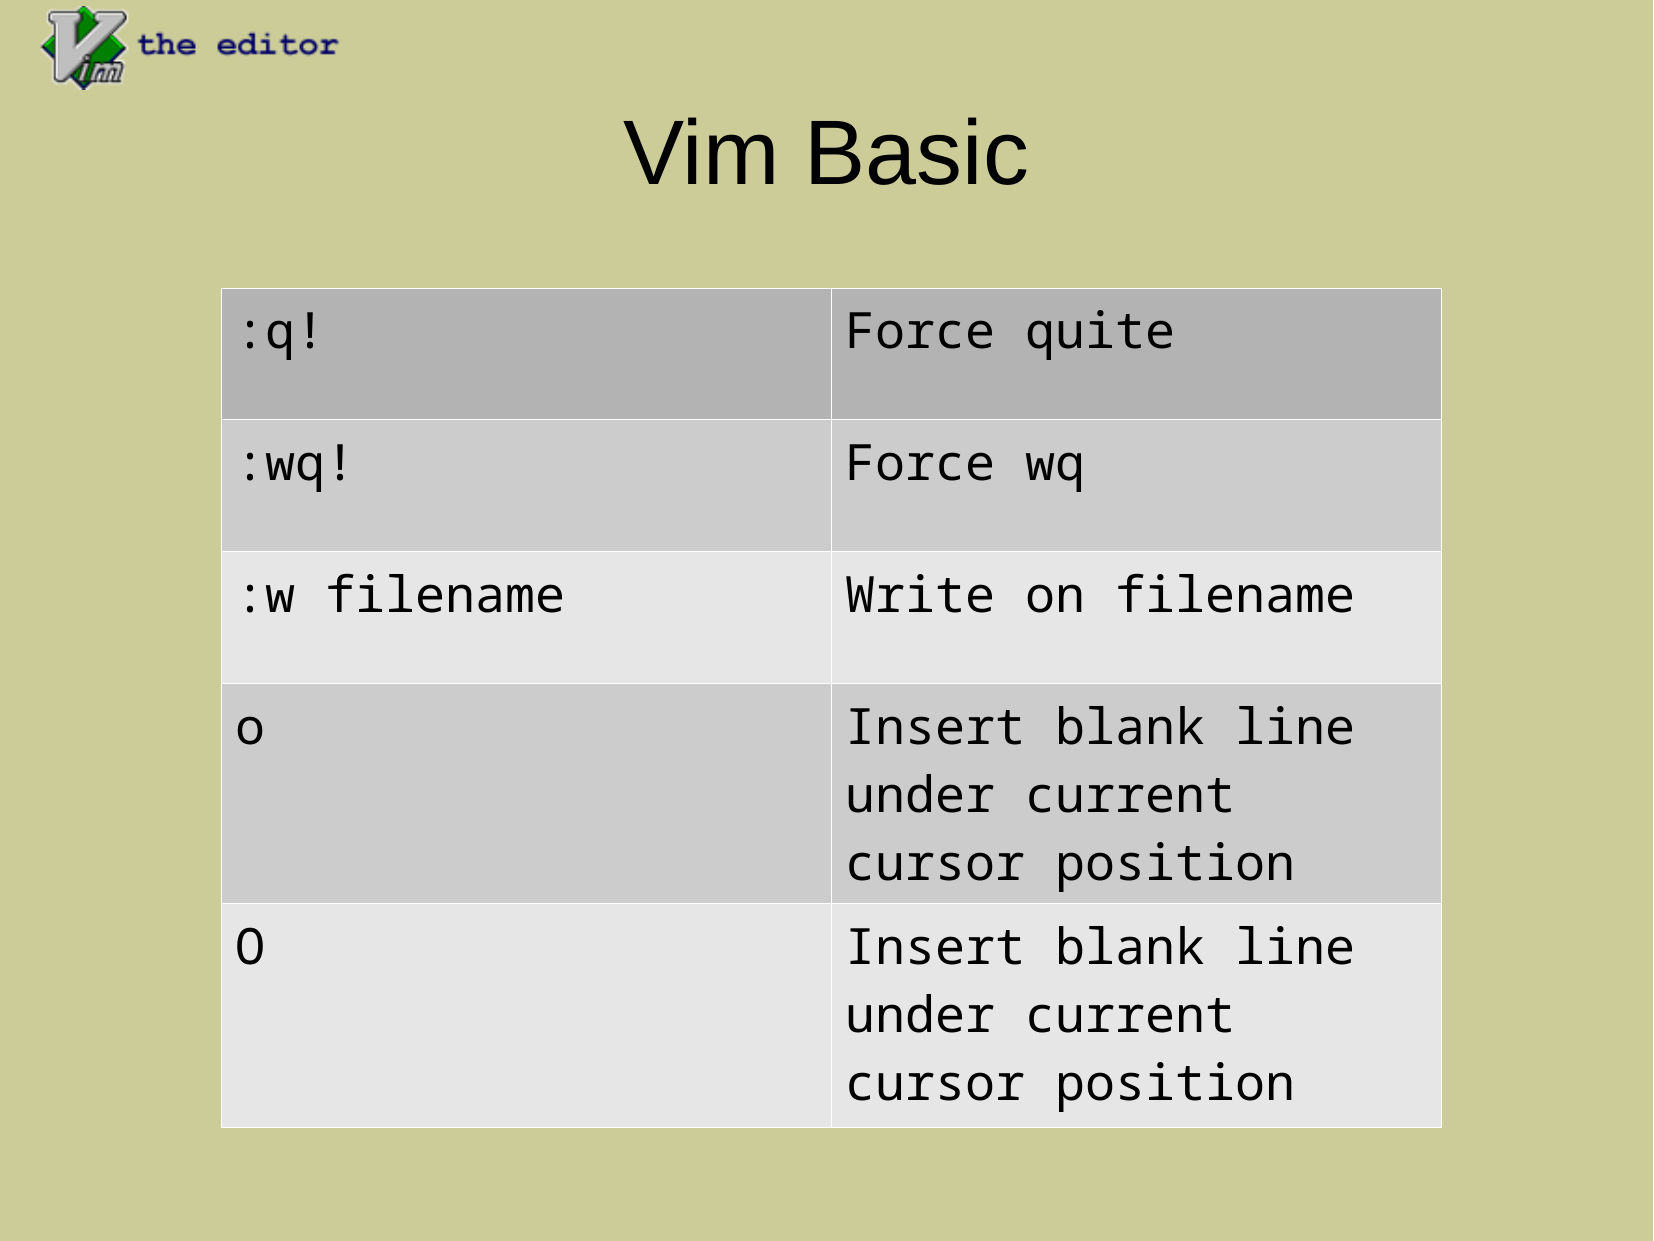

# Vim Basic
| :q! | Force quite |
| --- | --- |
| :wq! | Force wq |
| :w filename | Write on filename |
| o | Insert blank line under current cursor position |
| O | Insert blank line under current cursor position |